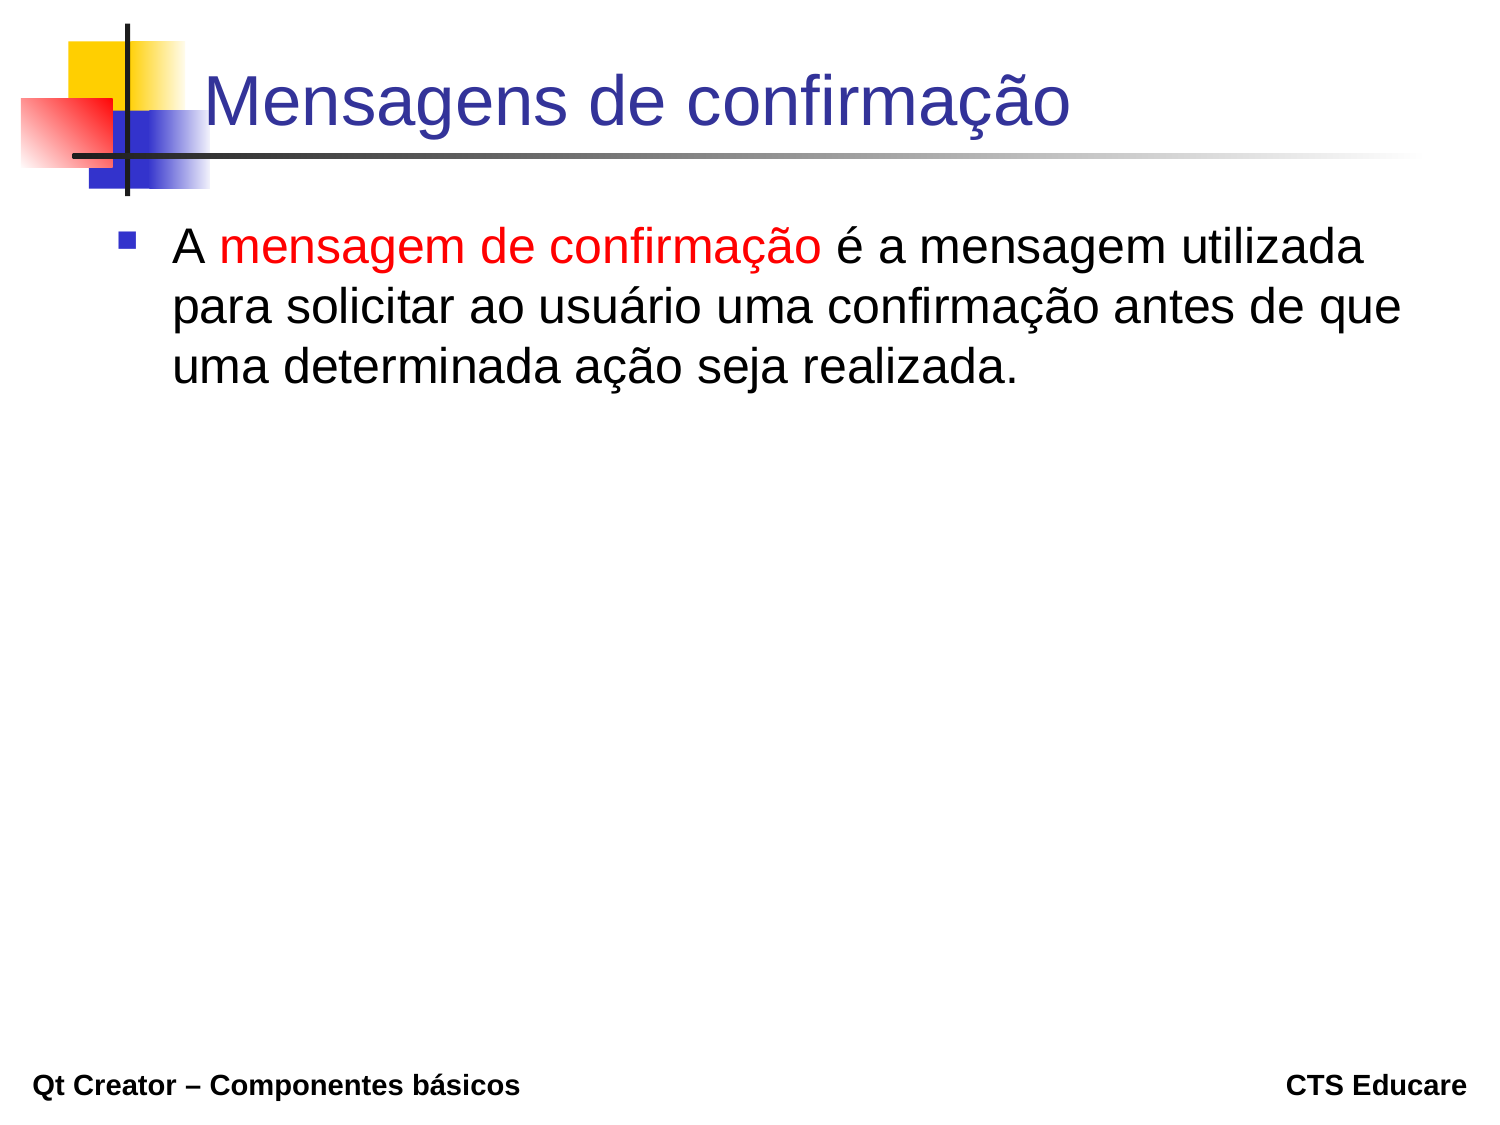

# Mensagens de confirmação
A mensagem de confirmação é a mensagem utilizada para solicitar ao usuário uma confirmação antes de que uma determinada ação seja realizada.